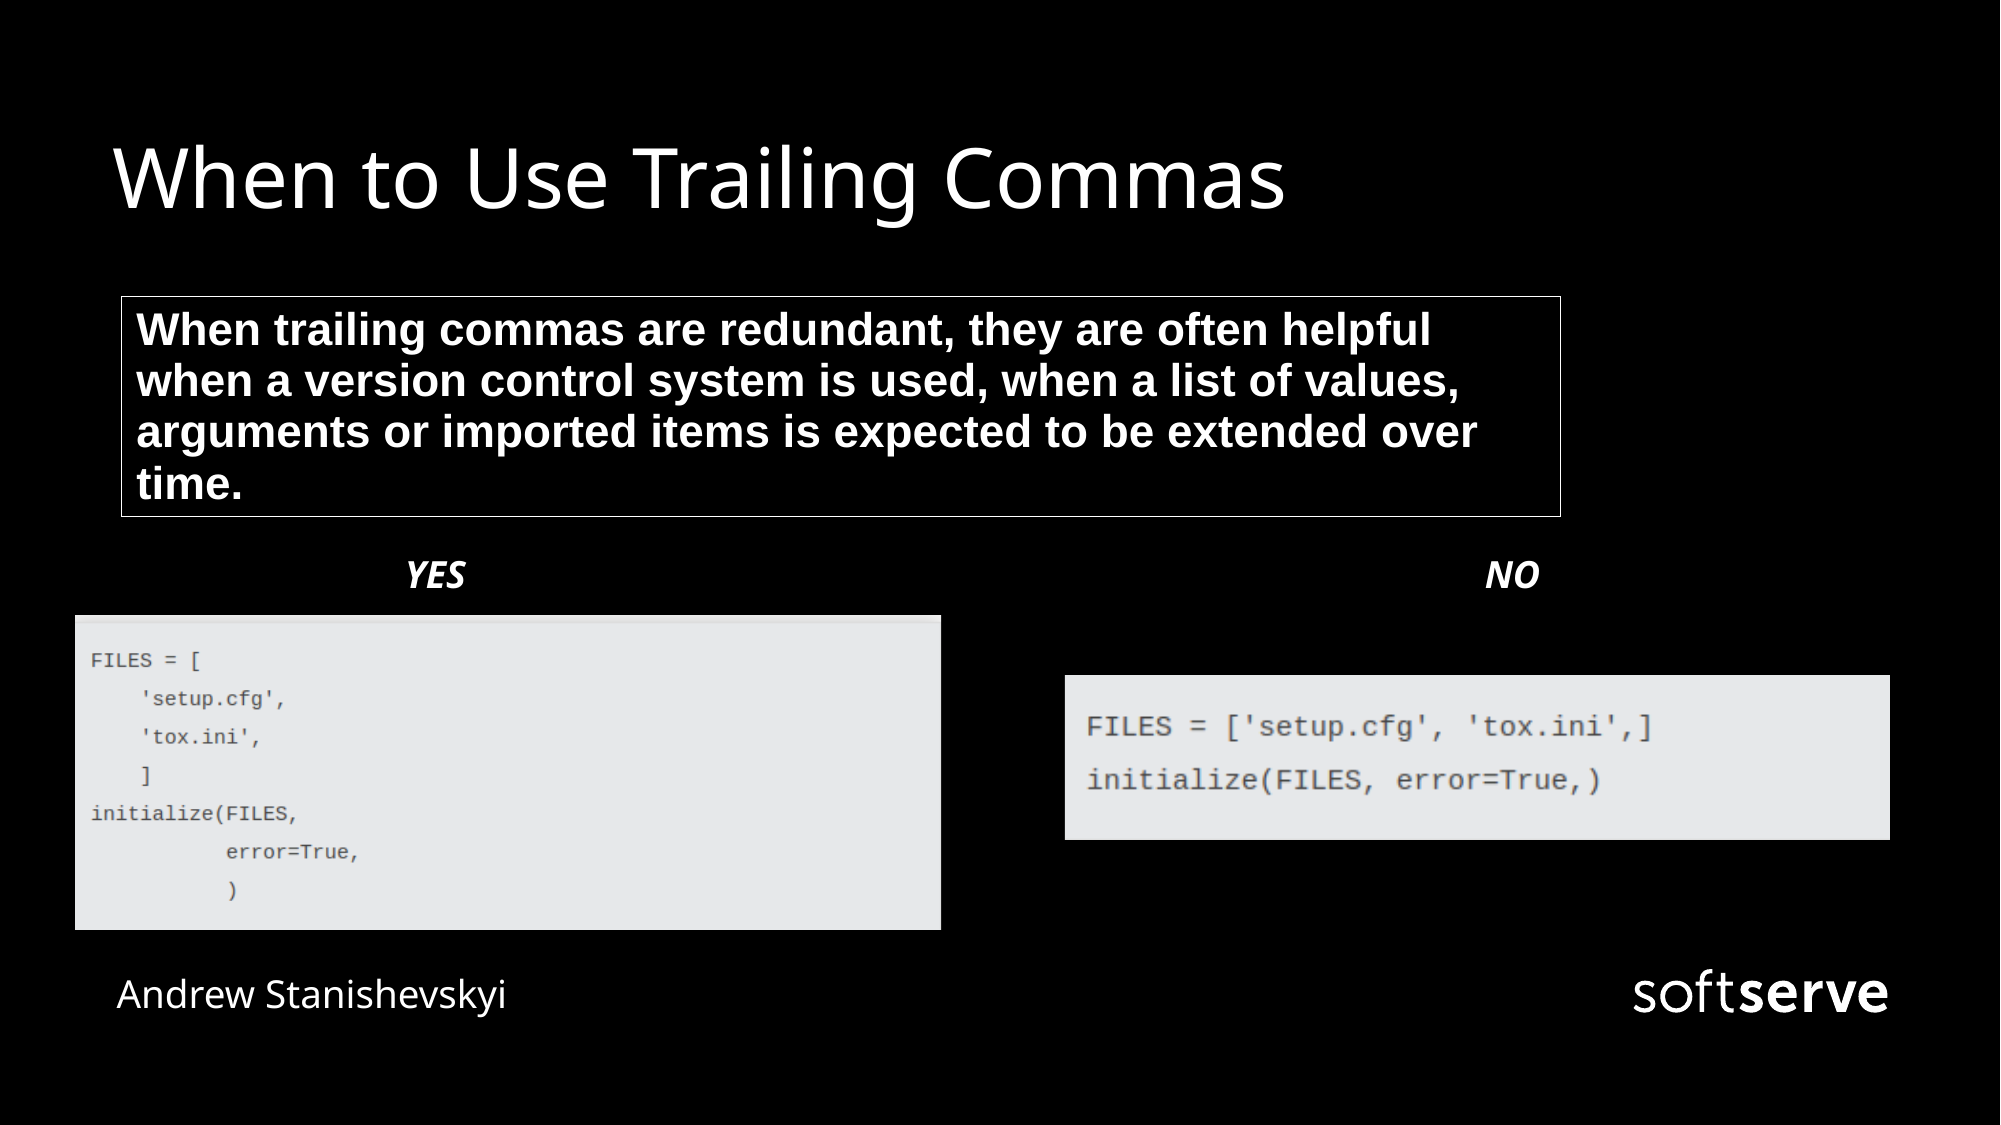

# When to Use Trailing Commas
When trailing commas are redundant, they are often helpful when a version control system is used, when a list of values, arguments or imported items is expected to be extended over time.
YES
NO
 Andrew Stanishevskyi